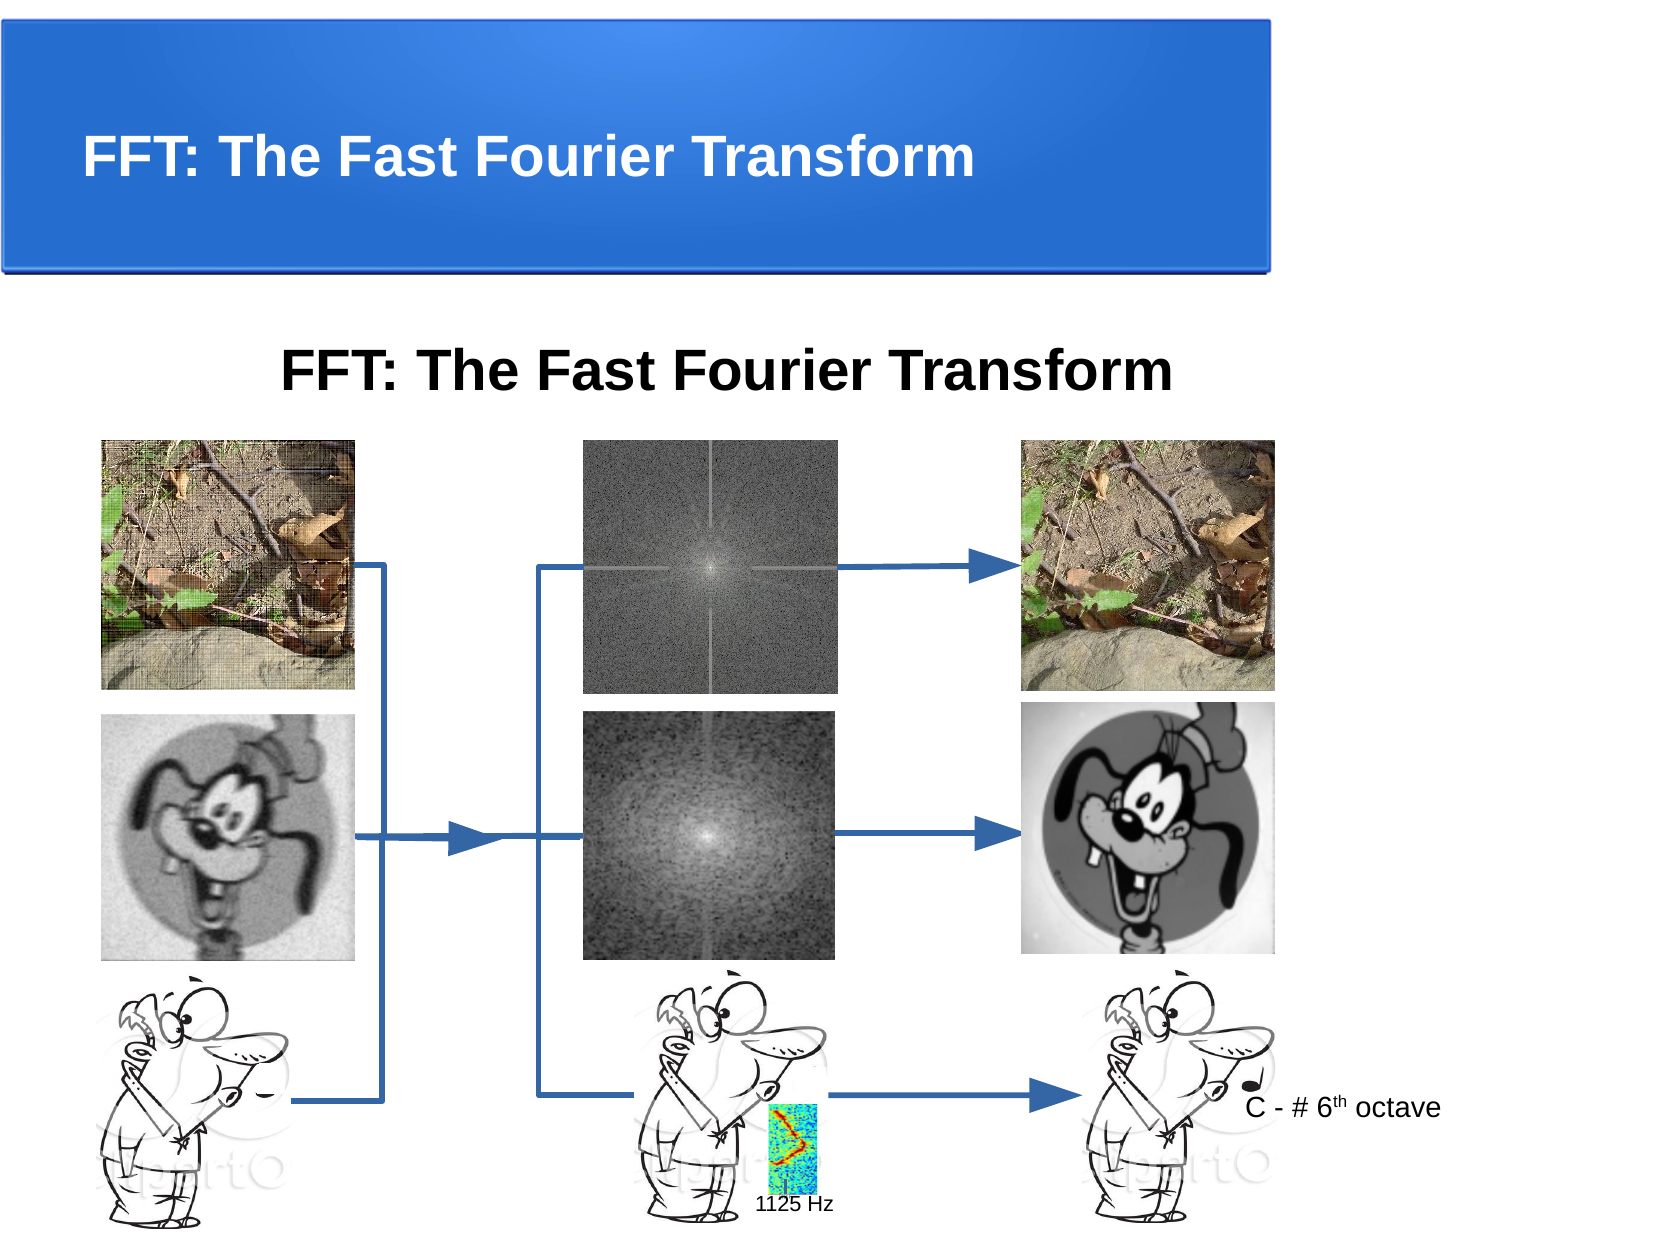

FFT: The Fast Fourier Transform
FFT: The Fast Fourier Transform
C - # 6th octave
1125 Hz